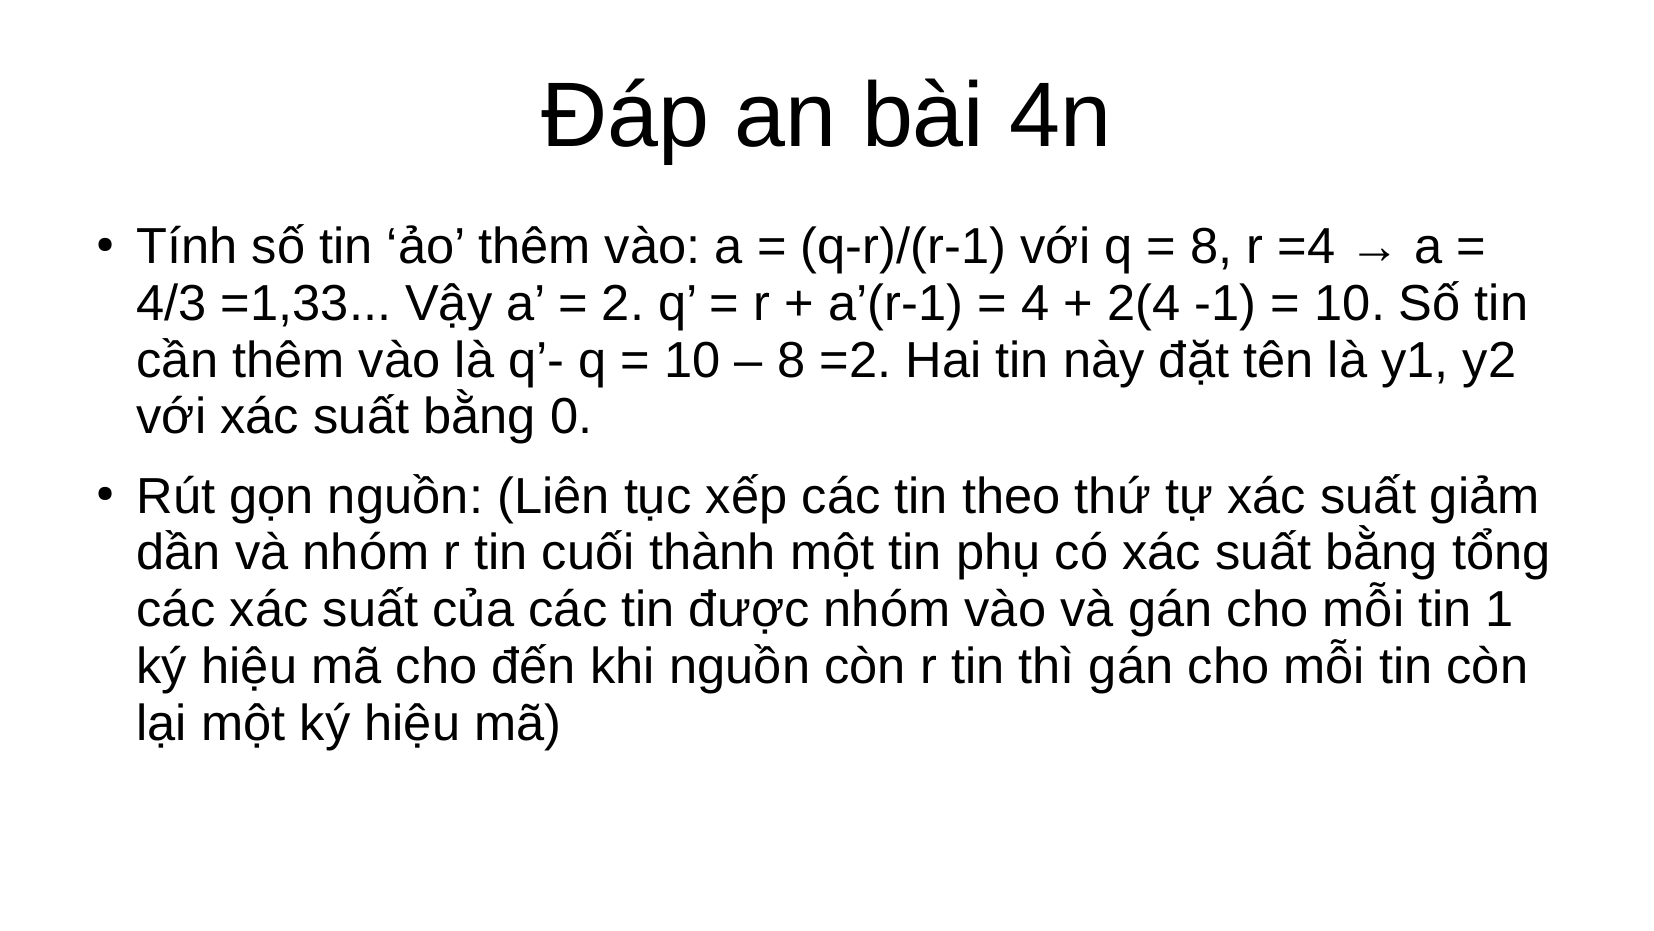

# Đáp an bài 4n
Tính số tin ‘ảo’ thêm vào: a = (q-r)/(r-1) với q = 8, r =4 → a = 4/3 =1,33... Vậy a’ = 2. q’ = r + a’(r-1) = 4 + 2(4 -1) = 10. Số tin cần thêm vào là q’- q = 10 – 8 =2. Hai tin này đặt tên là y1, y2 với xác suất bằng 0.
Rút gọn nguồn: (Liên tục xếp các tin theo thứ tự xác suất giảm dần và nhóm r tin cuối thành một tin phụ có xác suất bằng tổng các xác suất của các tin được nhóm vào và gán cho mỗi tin 1 ký hiệu mã cho đến khi nguồn còn r tin thì gán cho mỗi tin còn lại một ký hiệu mã)